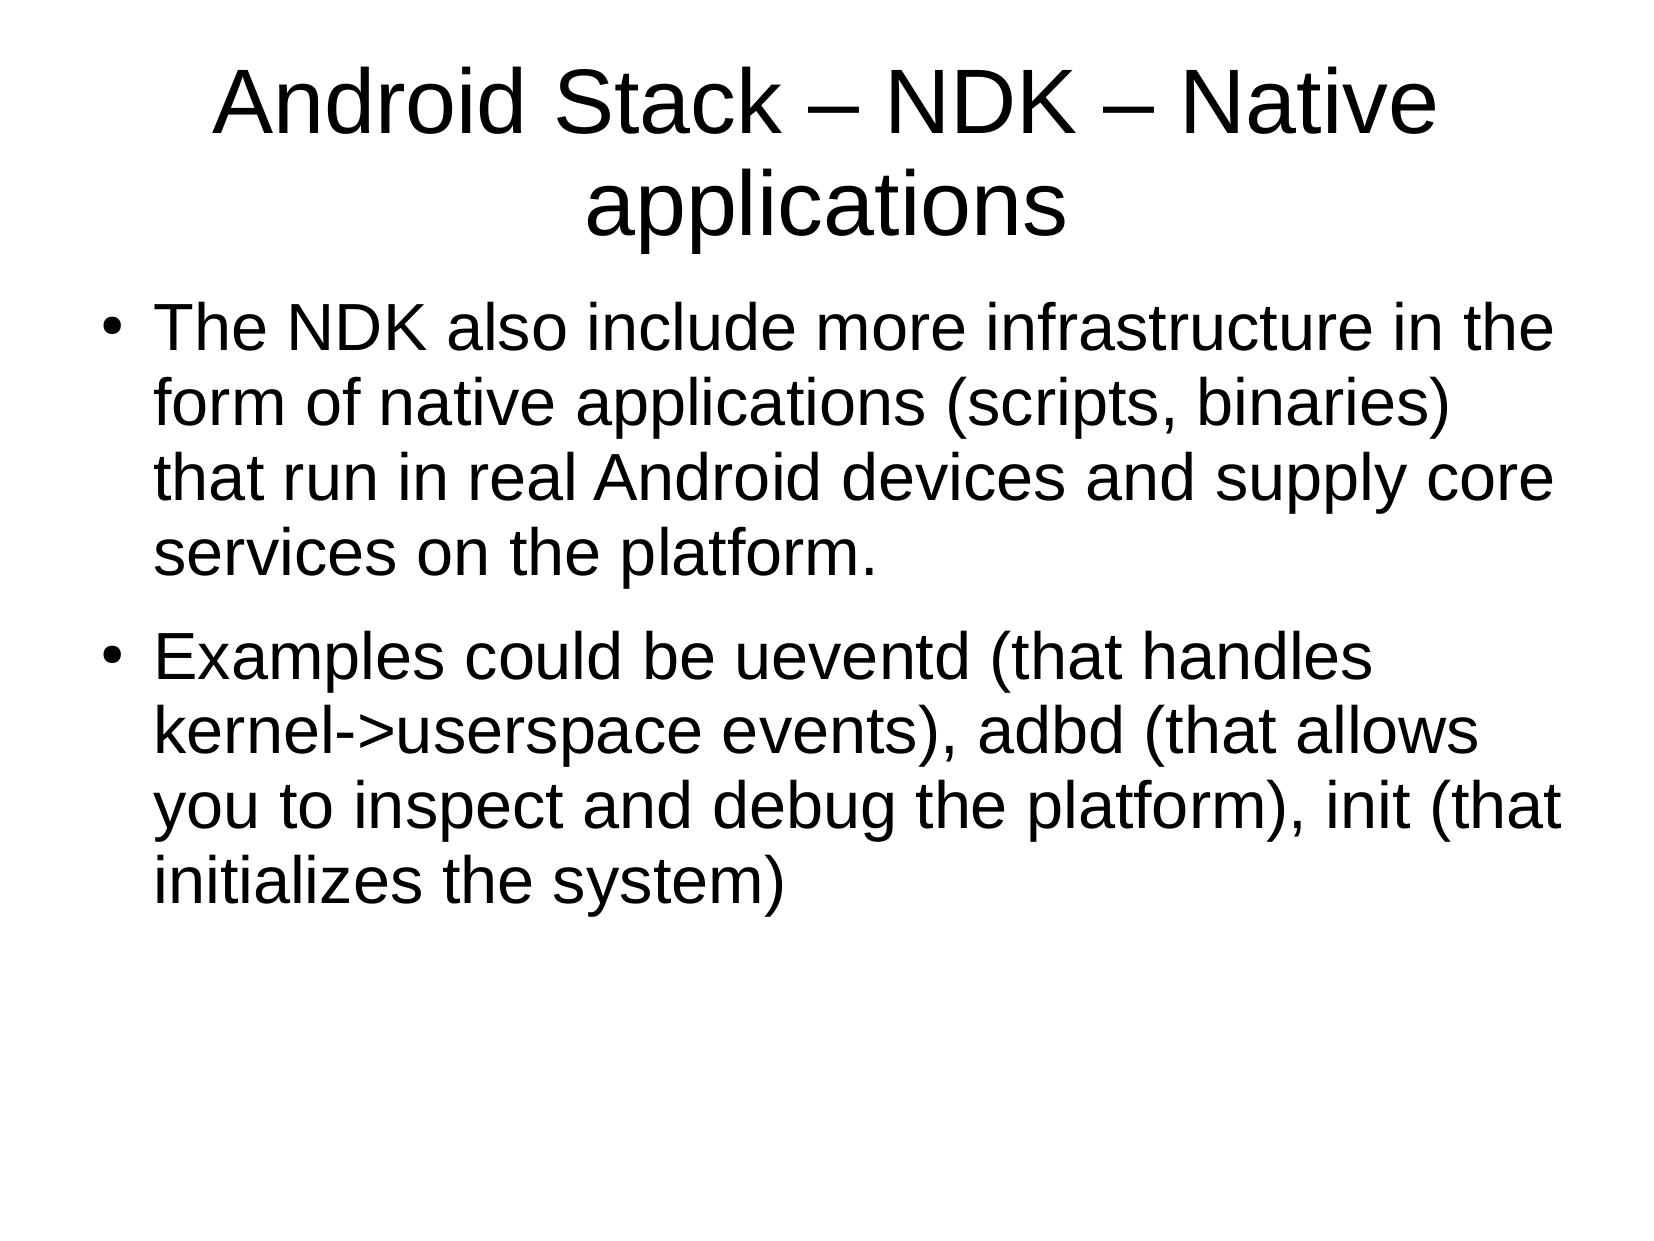

# Android Stack – NDK – Native applications
The NDK also include more infrastructure in the form of native applications (scripts, binaries) that run in real Android devices and supply core services on the platform.
Examples could be ueventd (that handles kernel->userspace events), adbd (that allows you to inspect and debug the platform), init (that initializes the system)